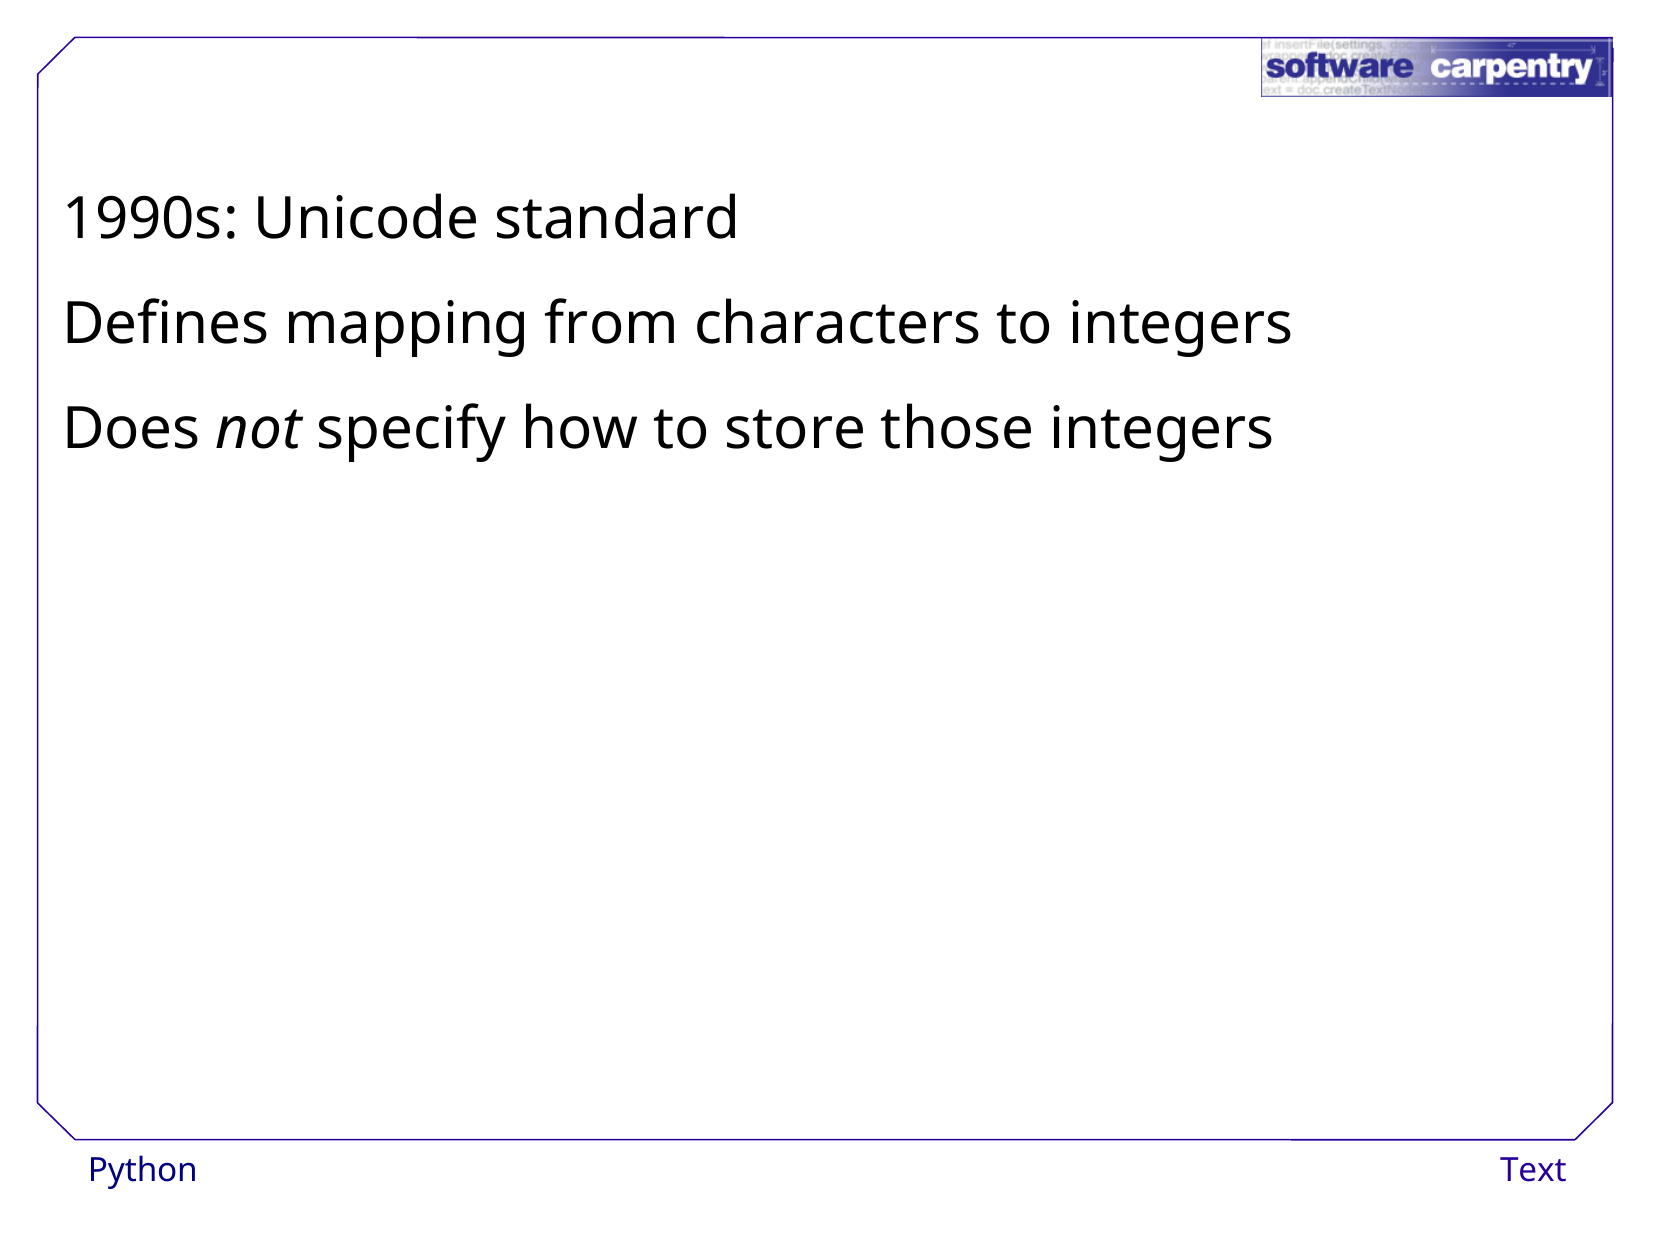

1990s: Unicode standard
Defines mapping from characters to integers
Does not specify how to store those integers